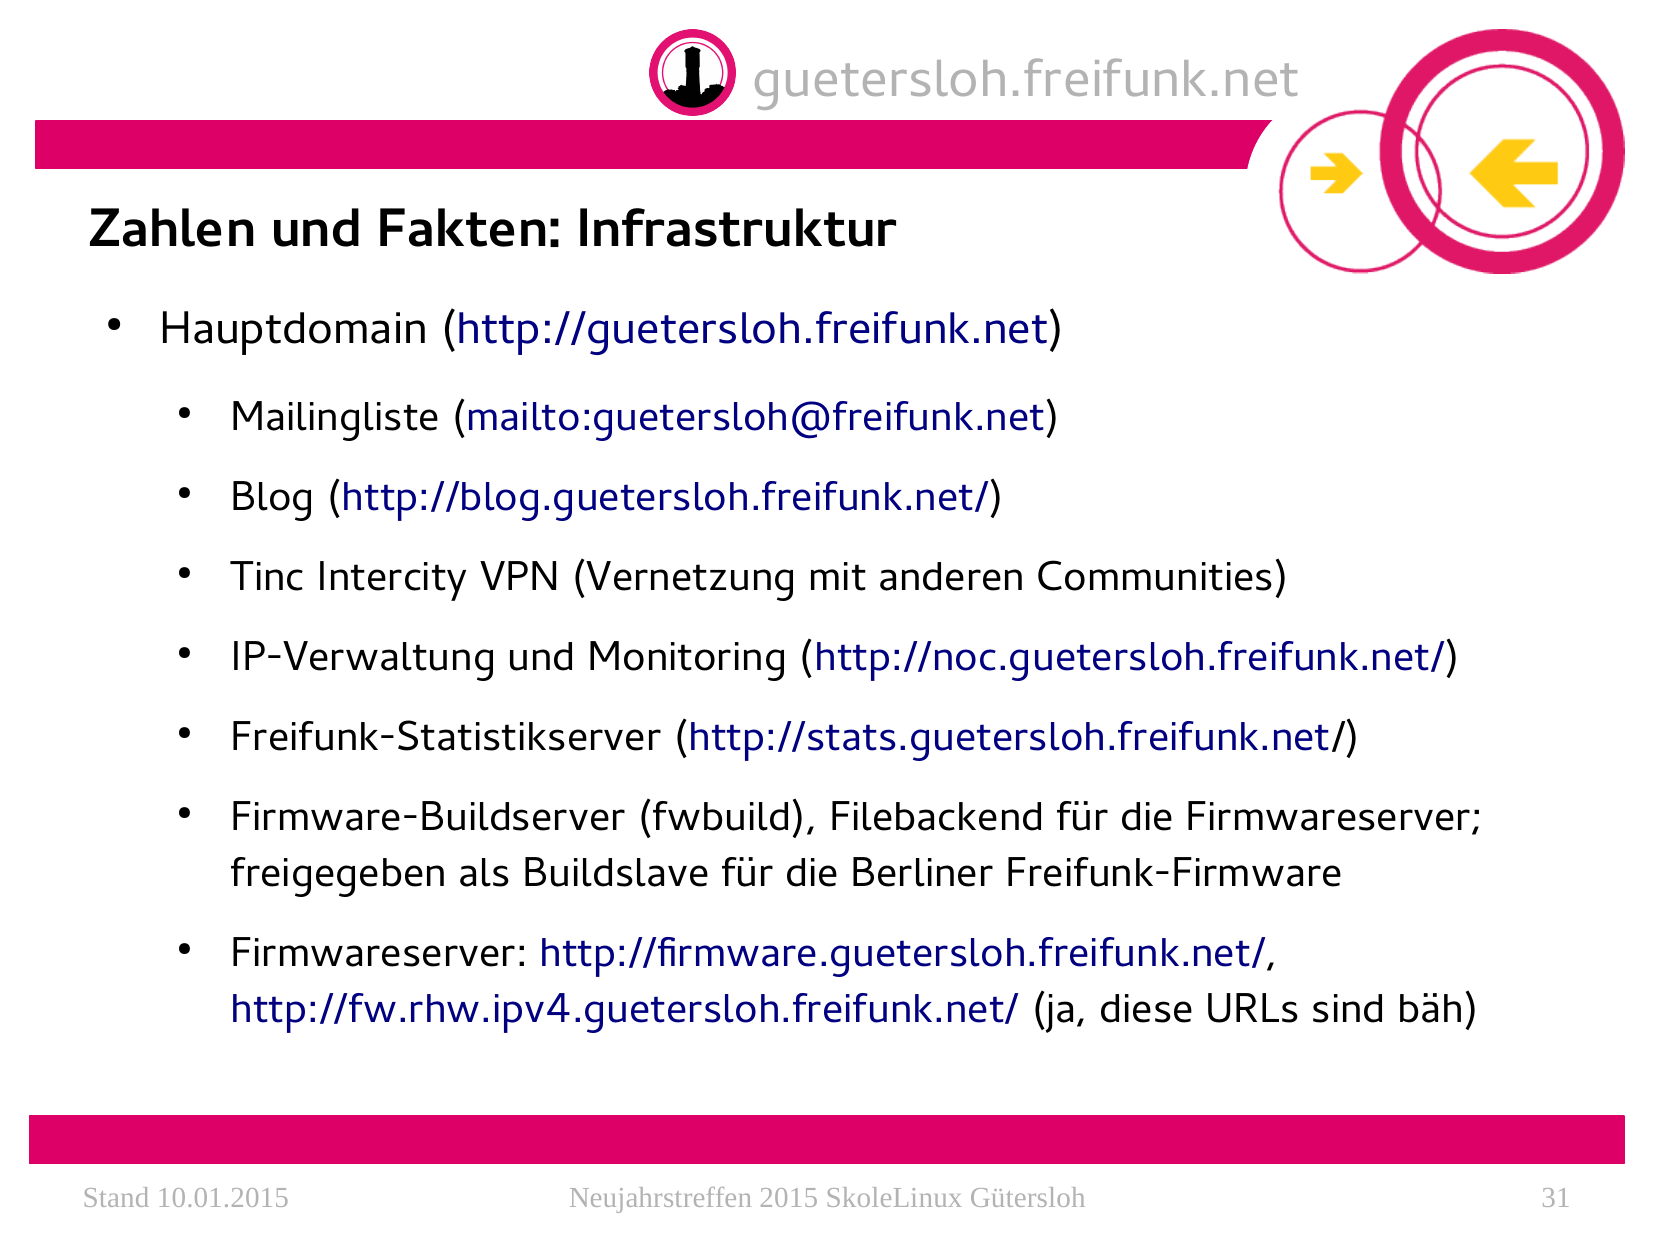

# Zahlen und Fakten: Infrastruktur
Hauptdomain (http://guetersloh.freifunk.net)
Mailingliste (mailto:guetersloh@freifunk.net)
Blog (http://blog.guetersloh.freifunk.net/)
Tinc Intercity VPN (Vernetzung mit anderen Communities)
IP-Verwaltung und Monitoring (http://noc.guetersloh.freifunk.net/)
Freifunk-Statistikserver (http://stats.guetersloh.freifunk.net/)
Firmware-Buildserver (fwbuild), Filebackend für die Firmwareserver; freigegeben als Buildslave für die Berliner Freifunk-Firmware
Firmwareserver: http://firmware.guetersloh.freifunk.net/, http://fw.rhw.ipv4.guetersloh.freifunk.net/ (ja, diese URLs sind bäh)
Stand 10.01.2015
Neujahrstreffen 2015 SkoleLinux Gütersloh
31